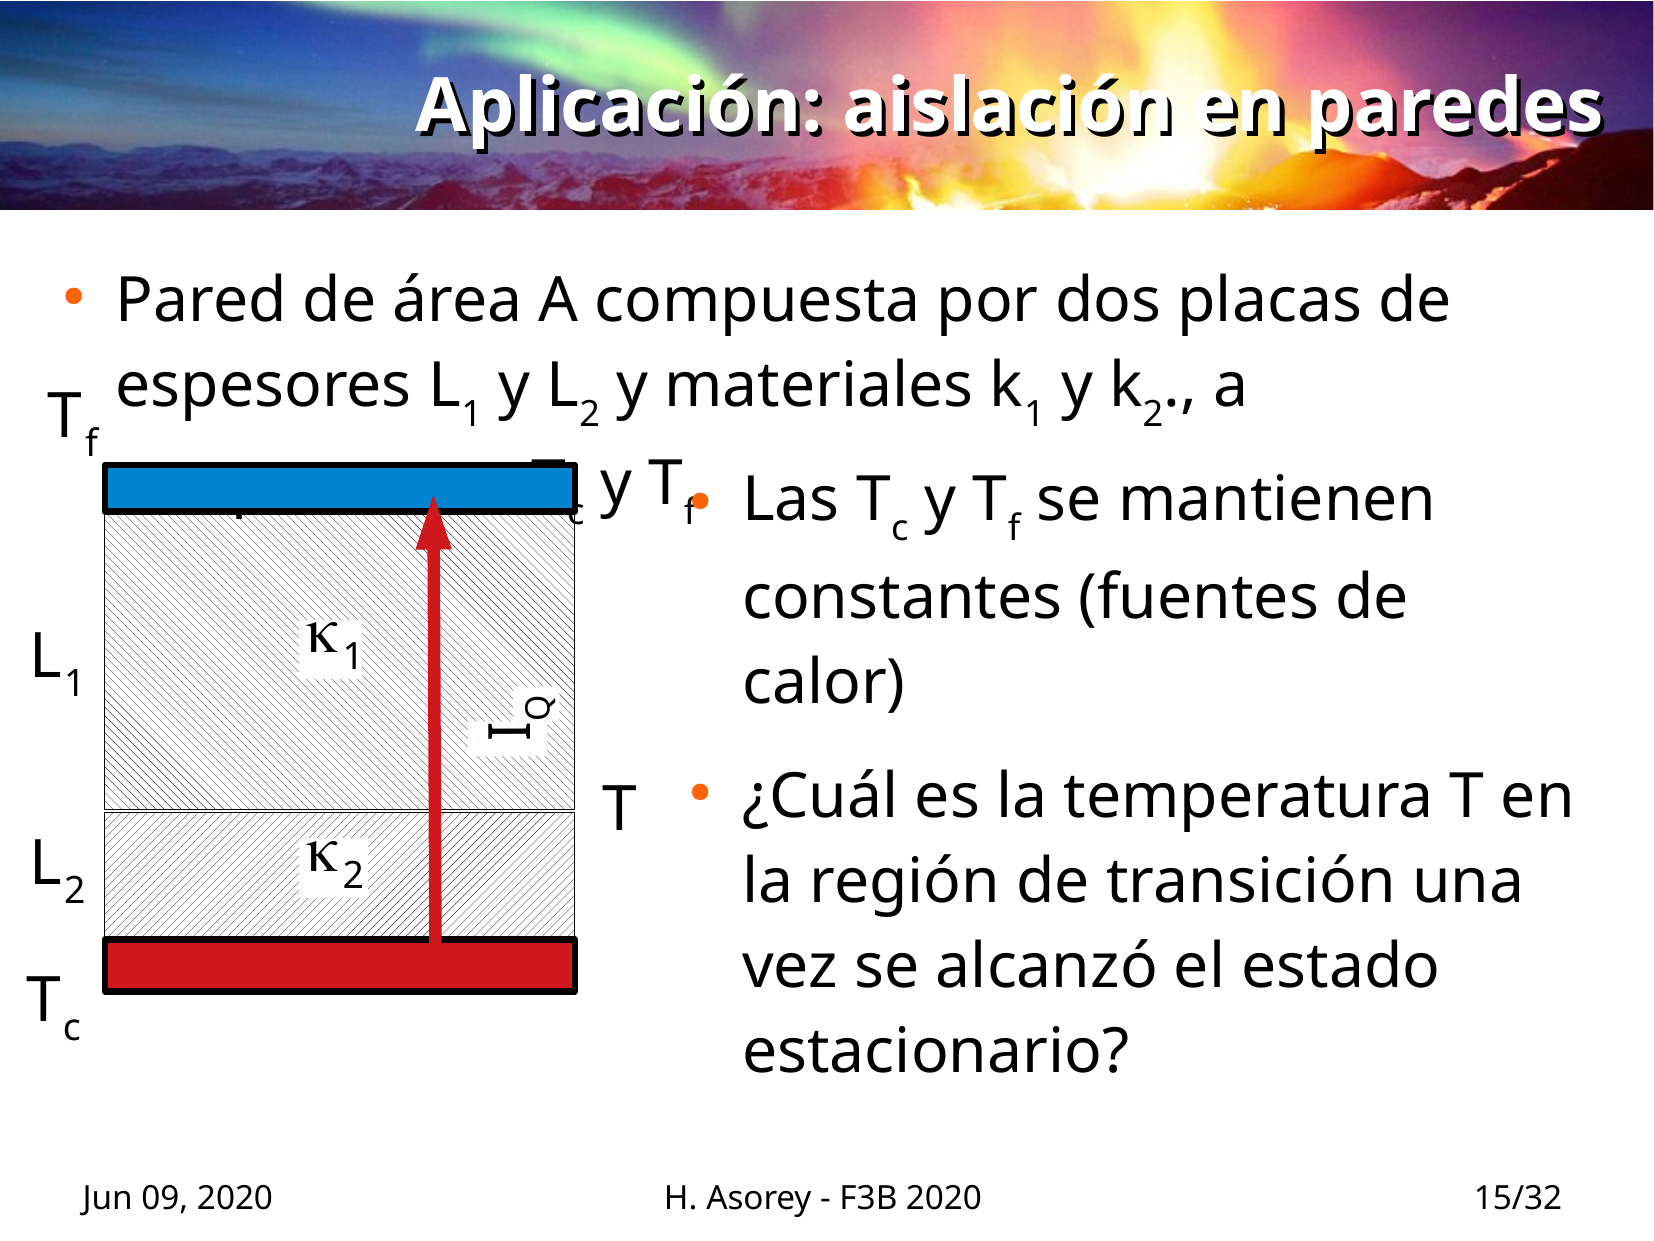

# Aplicación: aislación en paredes
Pared de área A compuesta por dos placas de espesores L1 y L2 y materiales k1 y k2., a temperaturas Tc y Tf.
Las Tc y Tf se mantienen constantes (fuentes de calor)
¿Cuál es la temperatura T en la región de transición una vez se alcanzó el estado estacionario?
 IQ
Jun 09, 2020
H. Asorey - F3B 2020
15